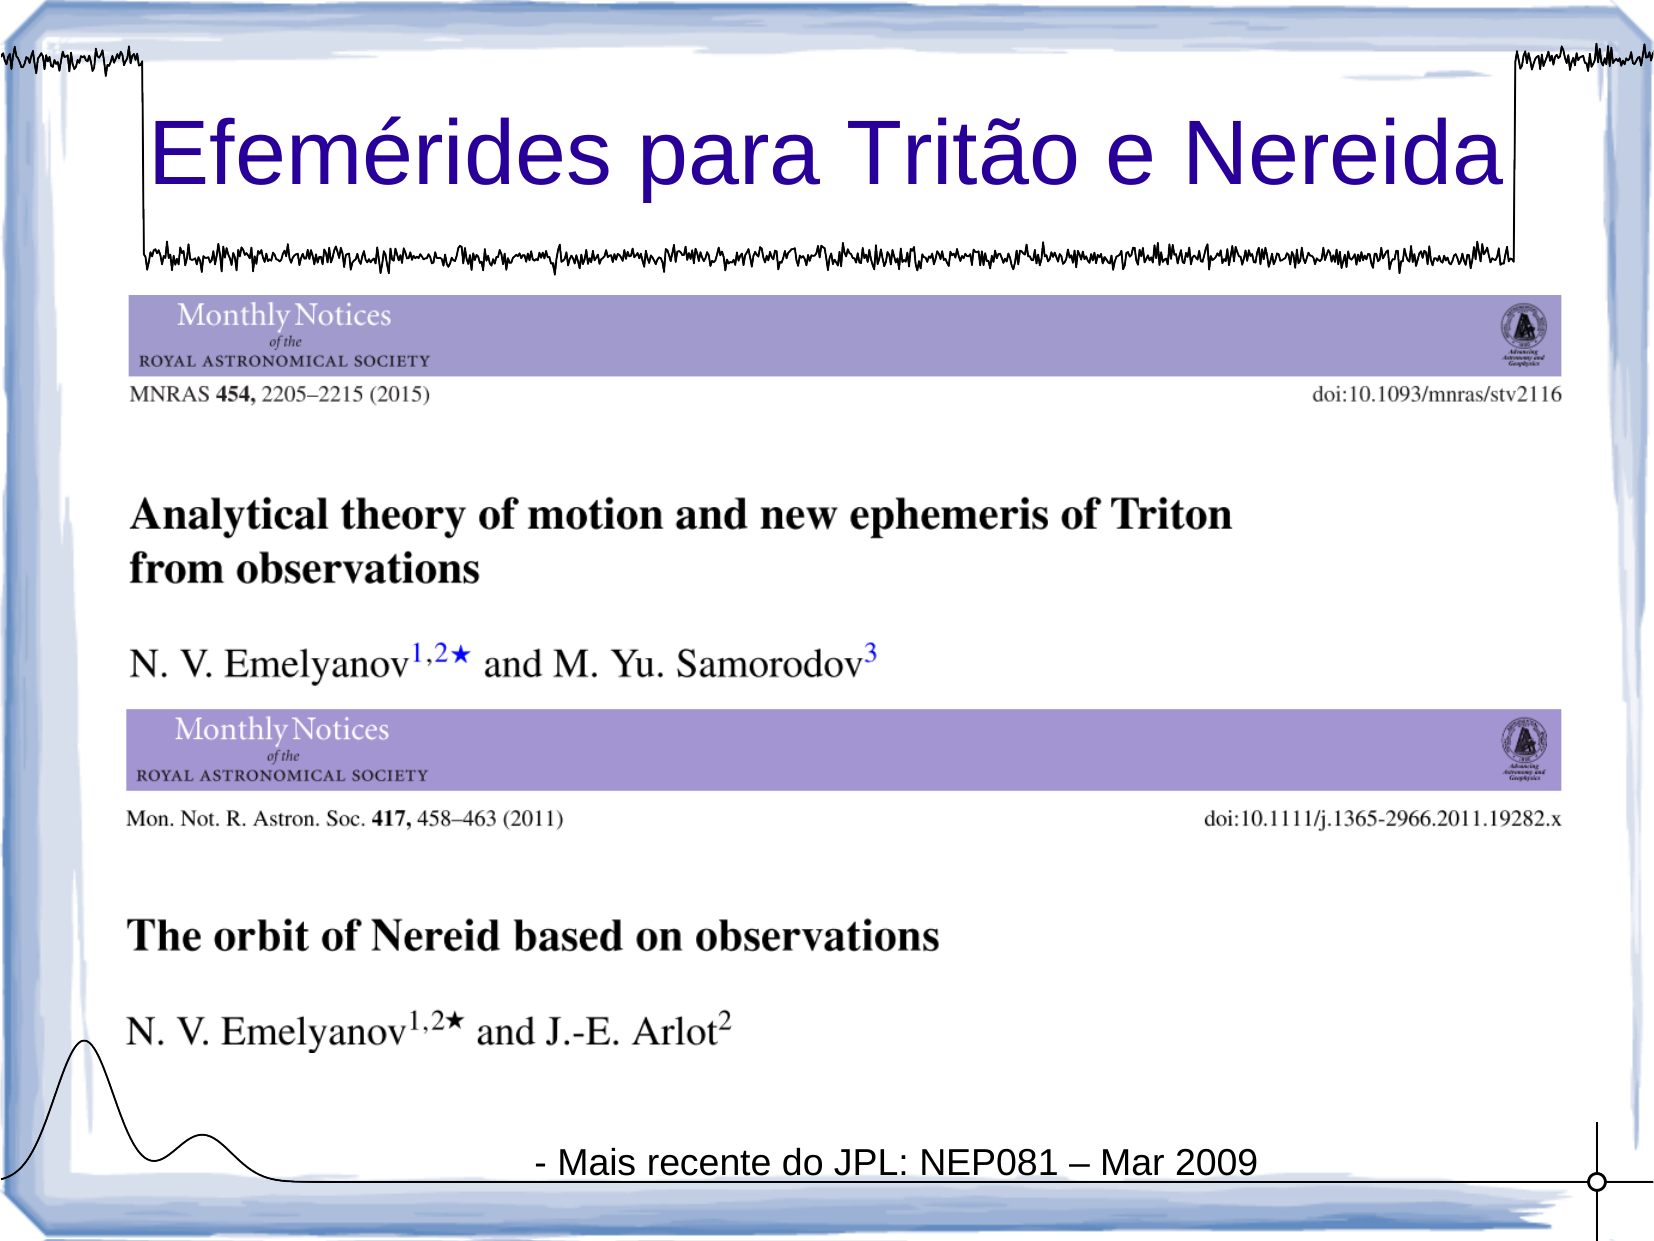

# Efemérides para Tritão e Nereida
- Mais recente do JPL: NEP081 – Mar 2009